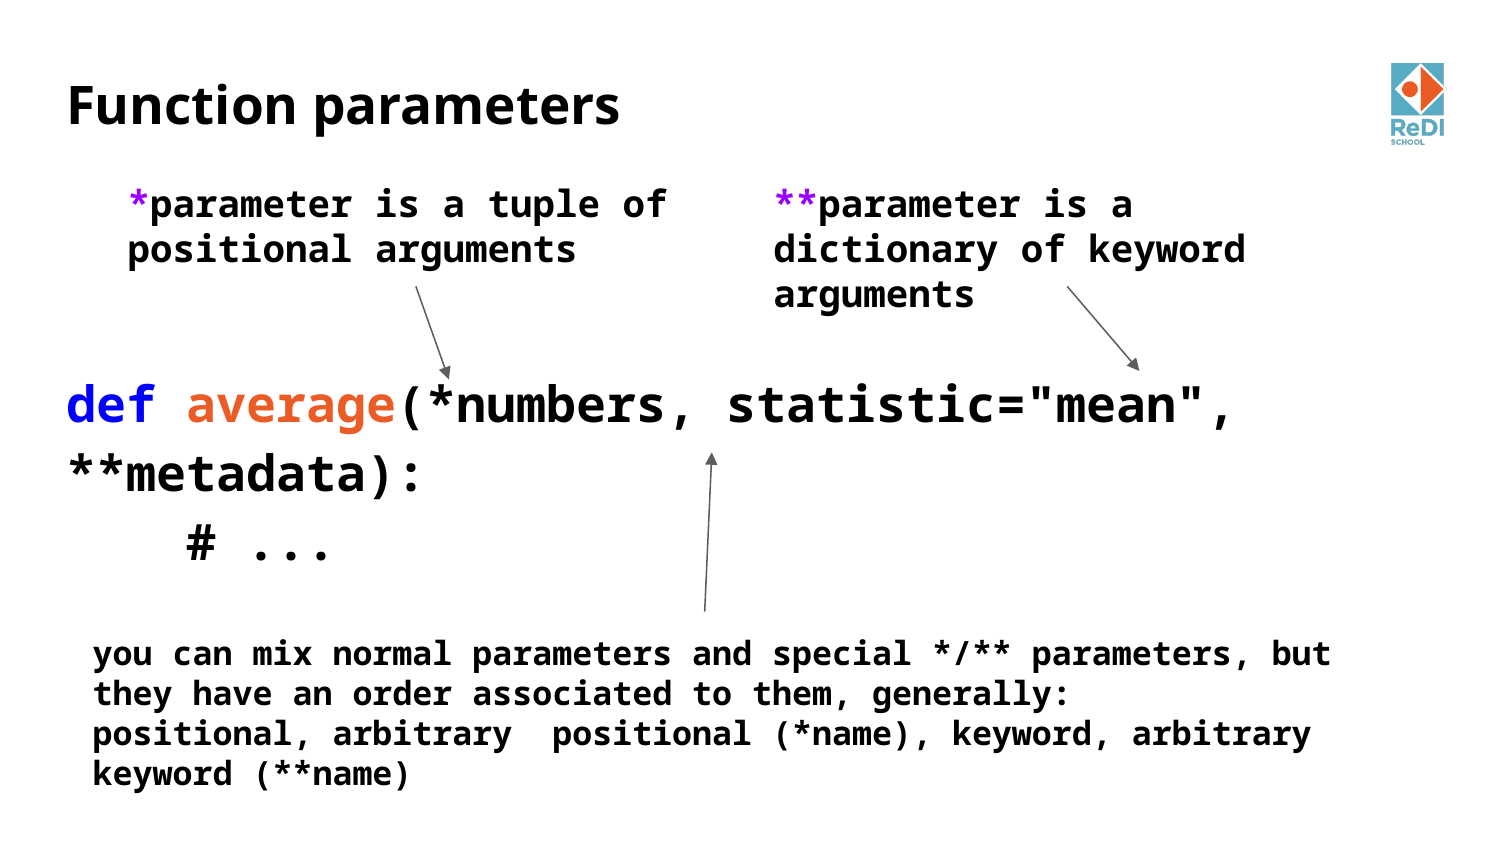

# Function parameters
def average(*numbers, statistic="mean", **metadata):
 # ...
*parameter is a tuple of positional arguments
**parameter is a dictionary of keyword arguments
you can mix normal parameters and special */** parameters, but they have an order associated to them, generally:
positional, arbitrary positional (*name), keyword, arbitrary keyword (**name)